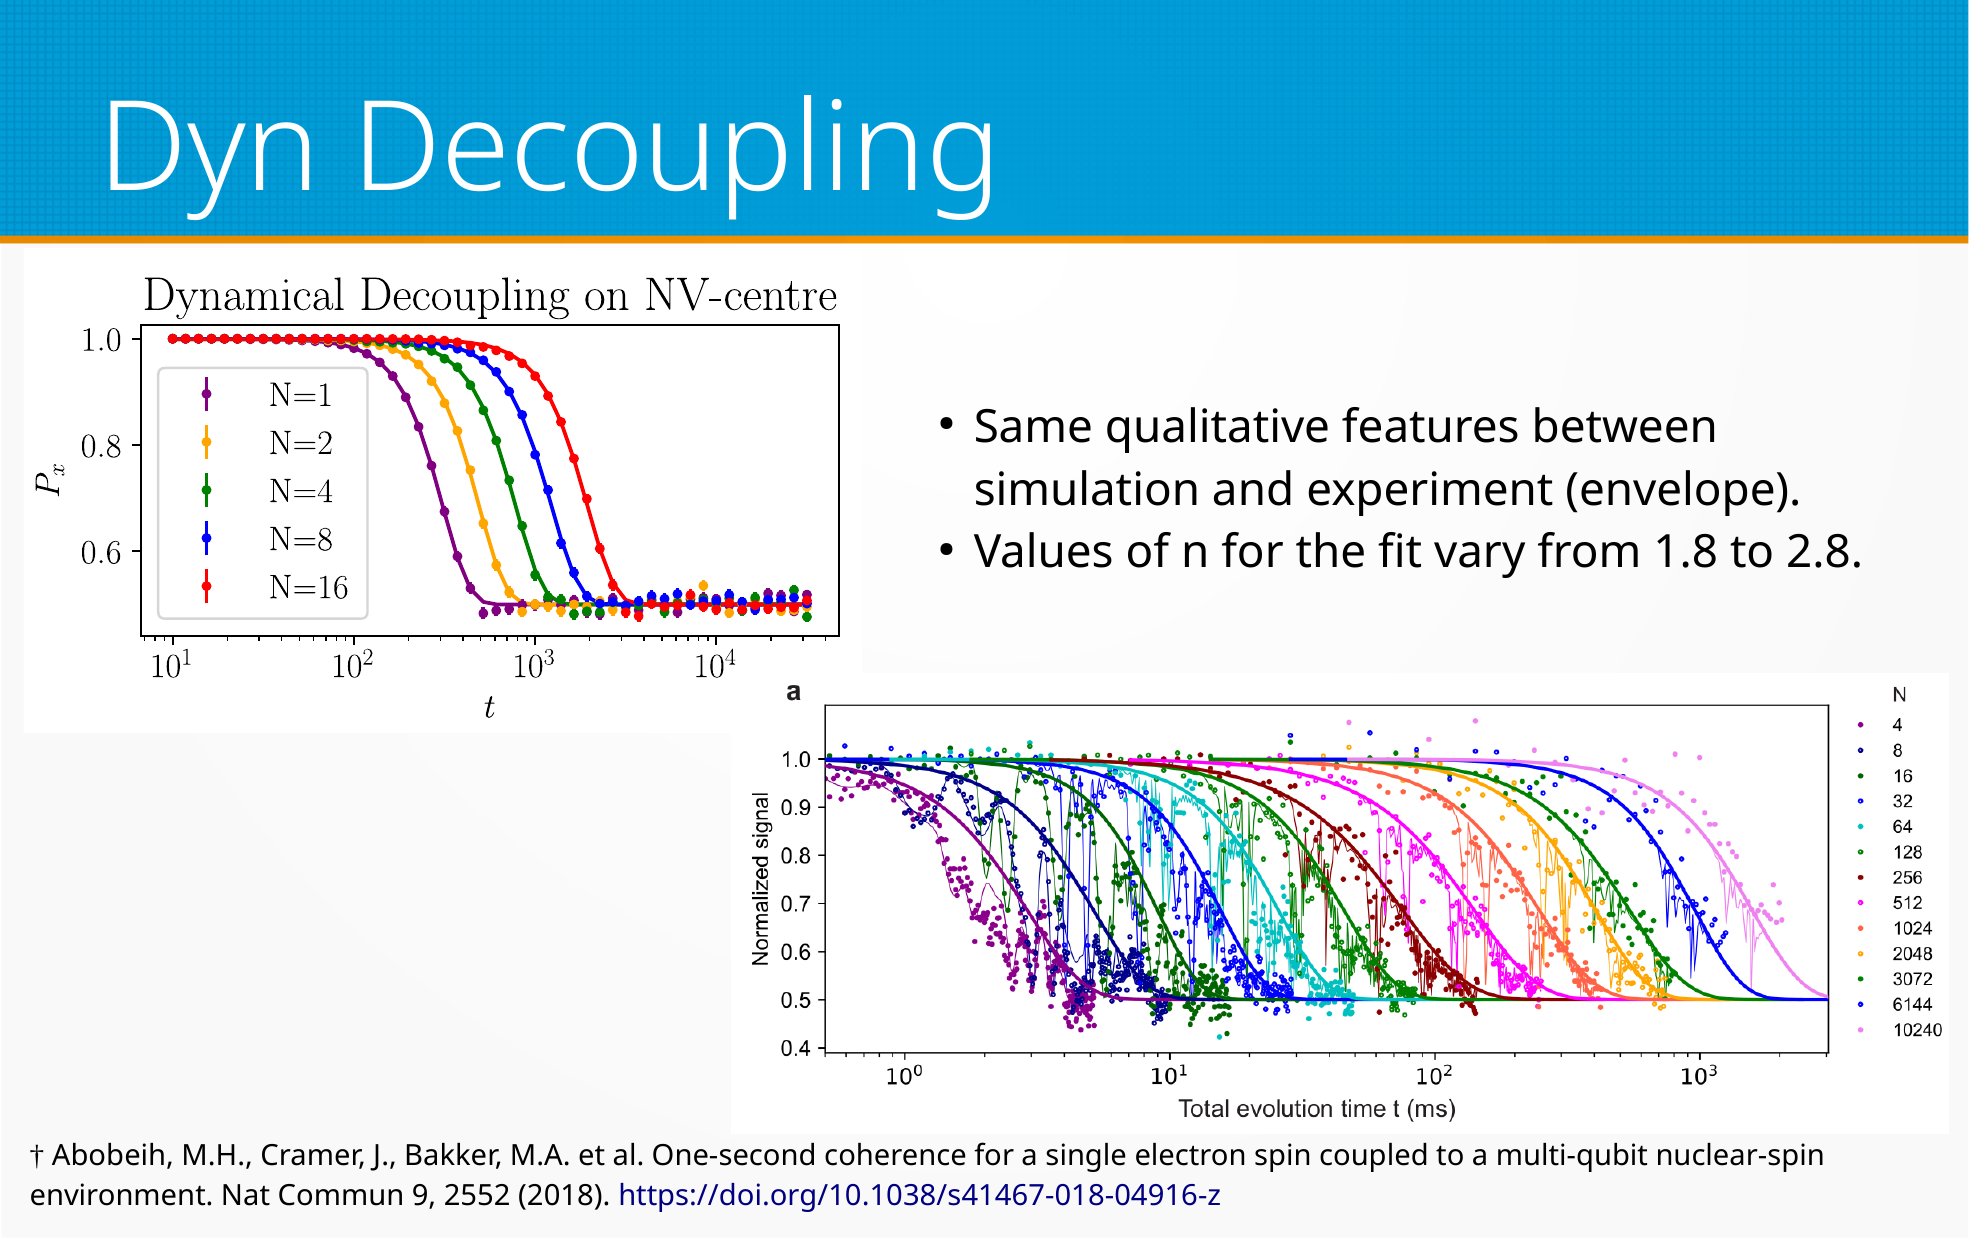

# Dyn Decoupling
Same qualitative features between simulation and experiment (envelope).
Values of n for the fit vary from 1.8 to 2.8.
† Abobeih, M.H., Cramer, J., Bakker, M.A. et al. One-second coherence for a single electron spin coupled to a multi-qubit nuclear-spin environment. Nat Commun 9, 2552 (2018). https://doi.org/10.1038/s41467-018-04916-z